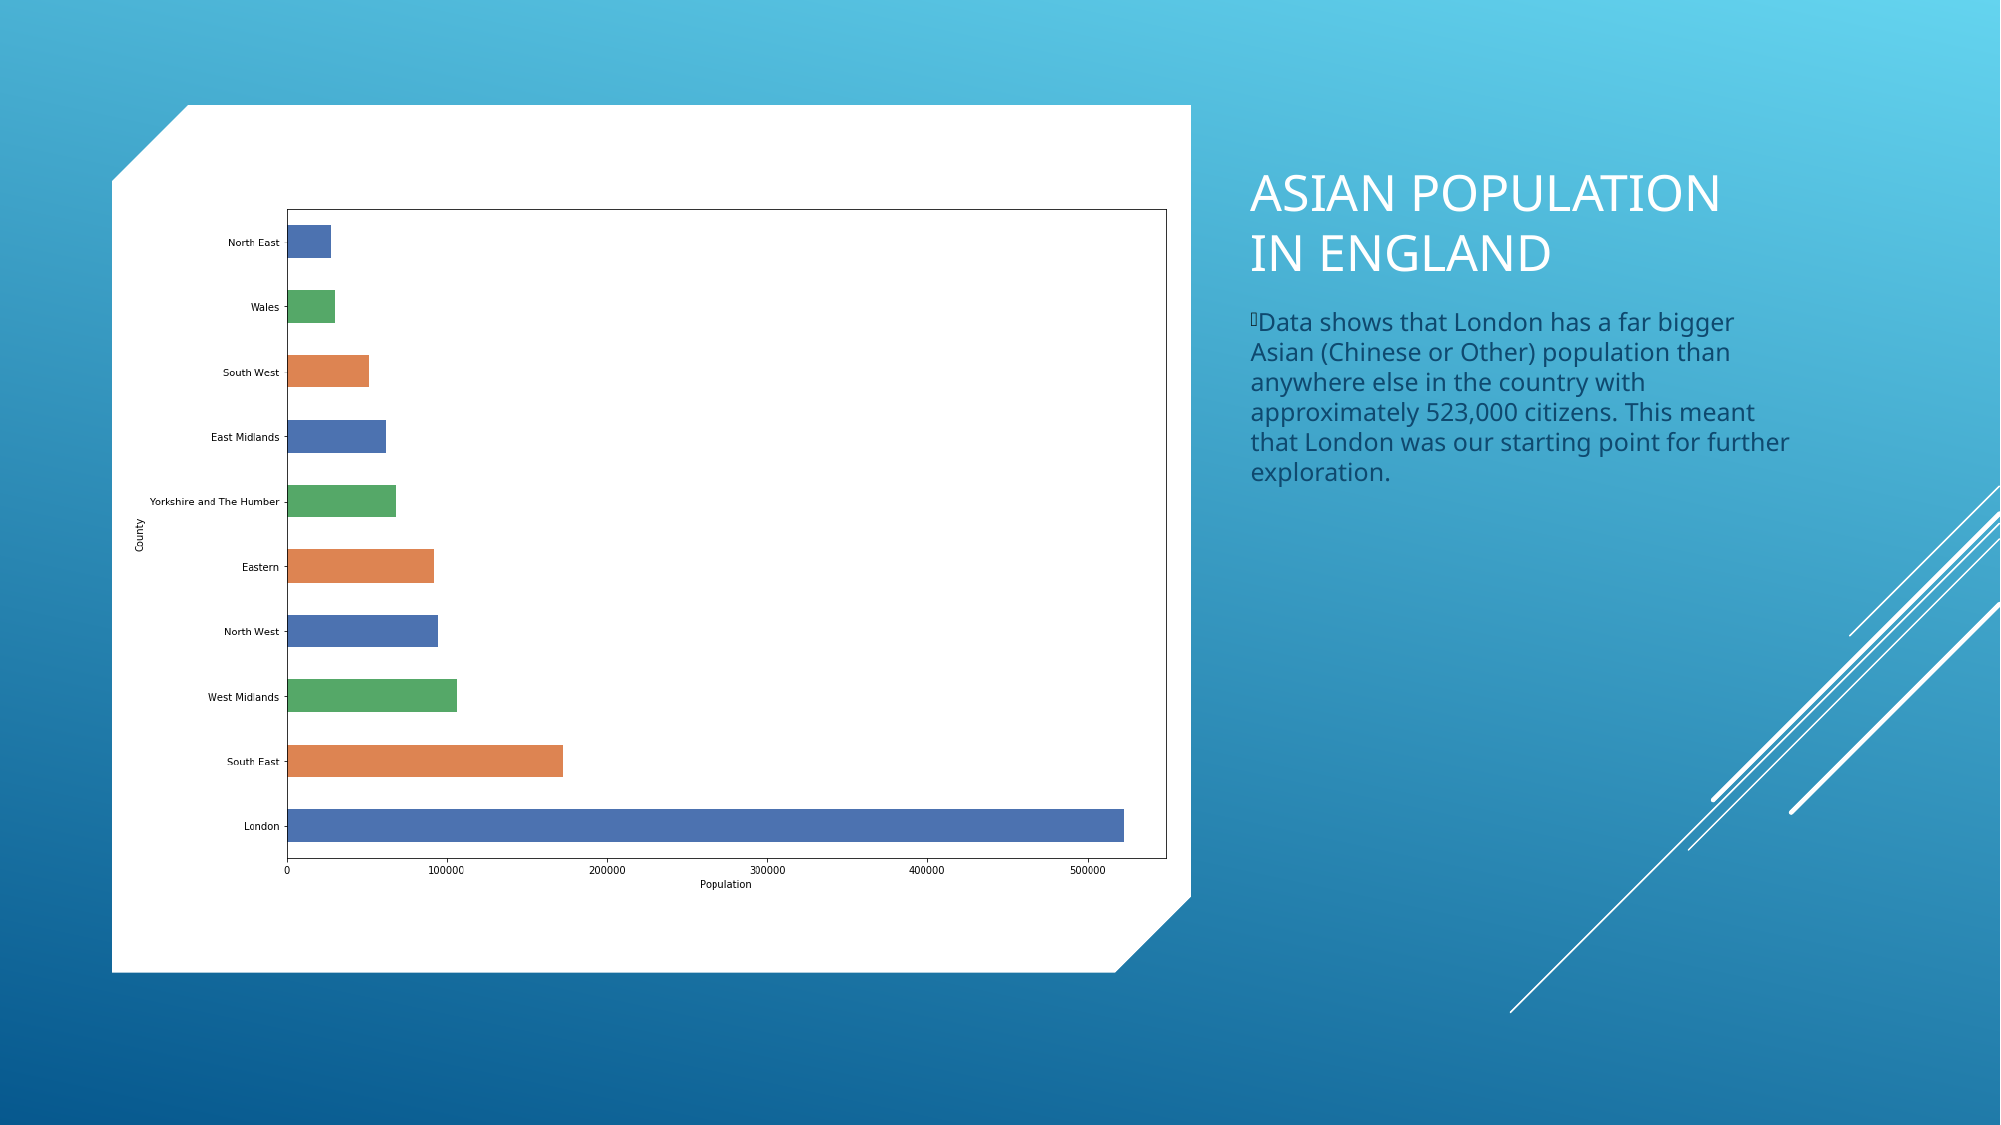

# Asian Population in england
Data shows that London has a far bigger Asian (Chinese or Other) population than anywhere else in the country with approximately 523,000 citizens. This meant that London was our starting point for further exploration.